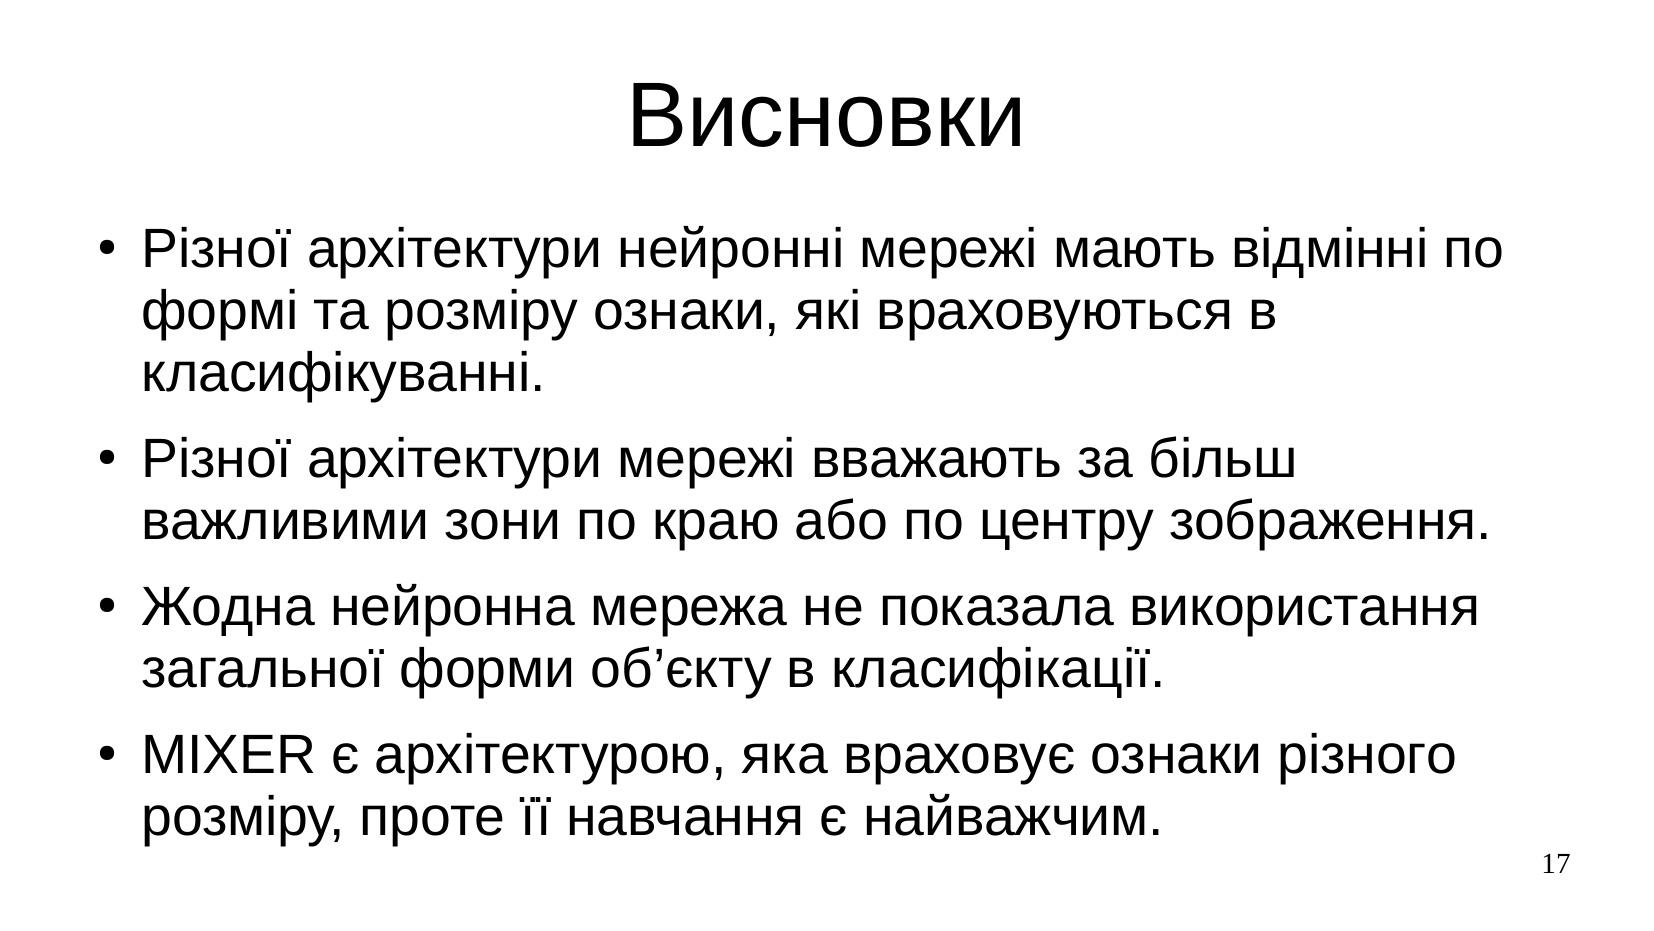

# Висновки
Різної архітектури нейронні мережі мають відмінні по формі та розміру ознаки, які враховуються в класифікуванні.
Різної архітектури мережі вважають за більш важливими зони по краю або по центру зображення.
Жодна нейронна мережа не показала використання загальної форми об’єкту в класифікації.
MIXER є архітектурою, яка враховує ознаки різного розміру, проте її навчання є найважчим.
17